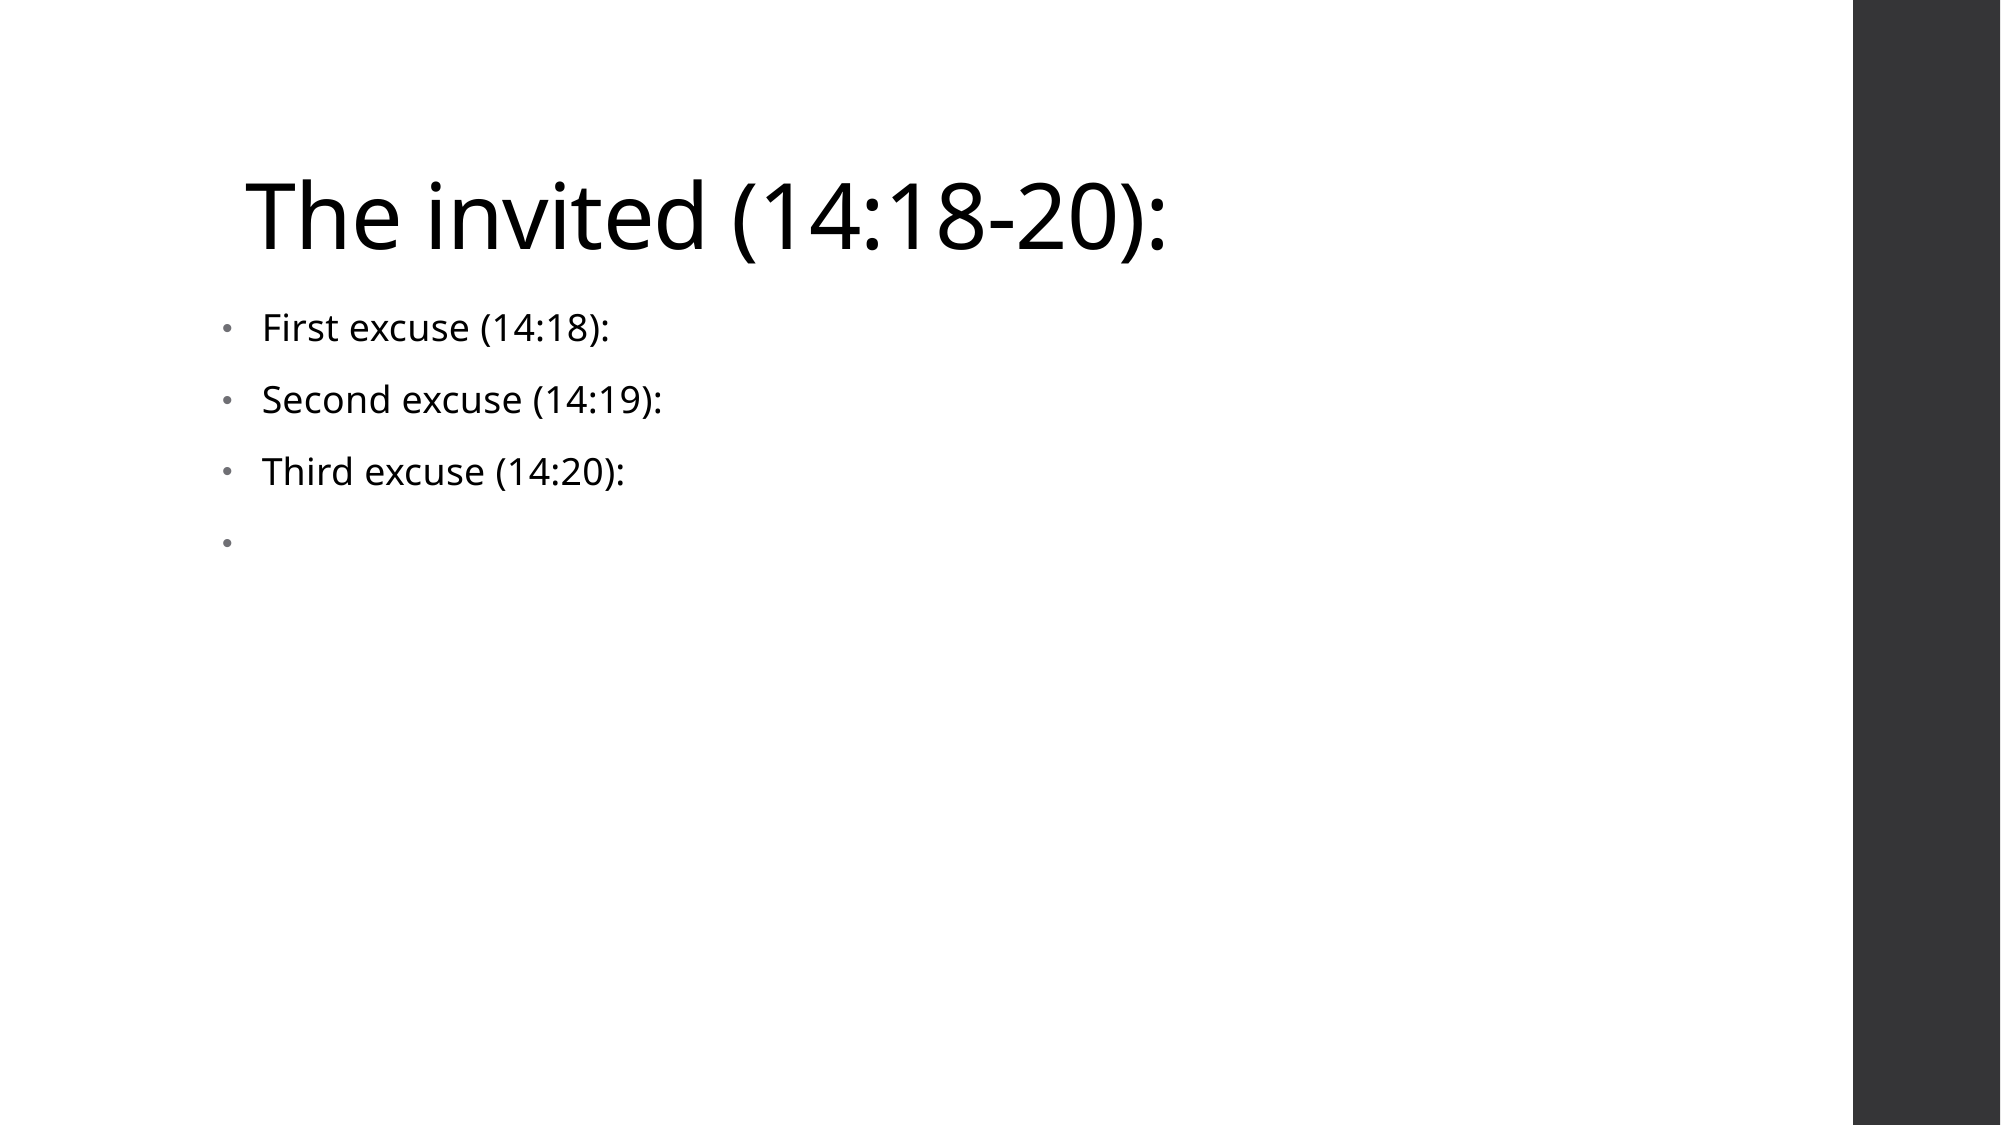

# The invited (14:18-20):
 First excuse (14:18):
 Second excuse (14:19):
 Third excuse (14:20):